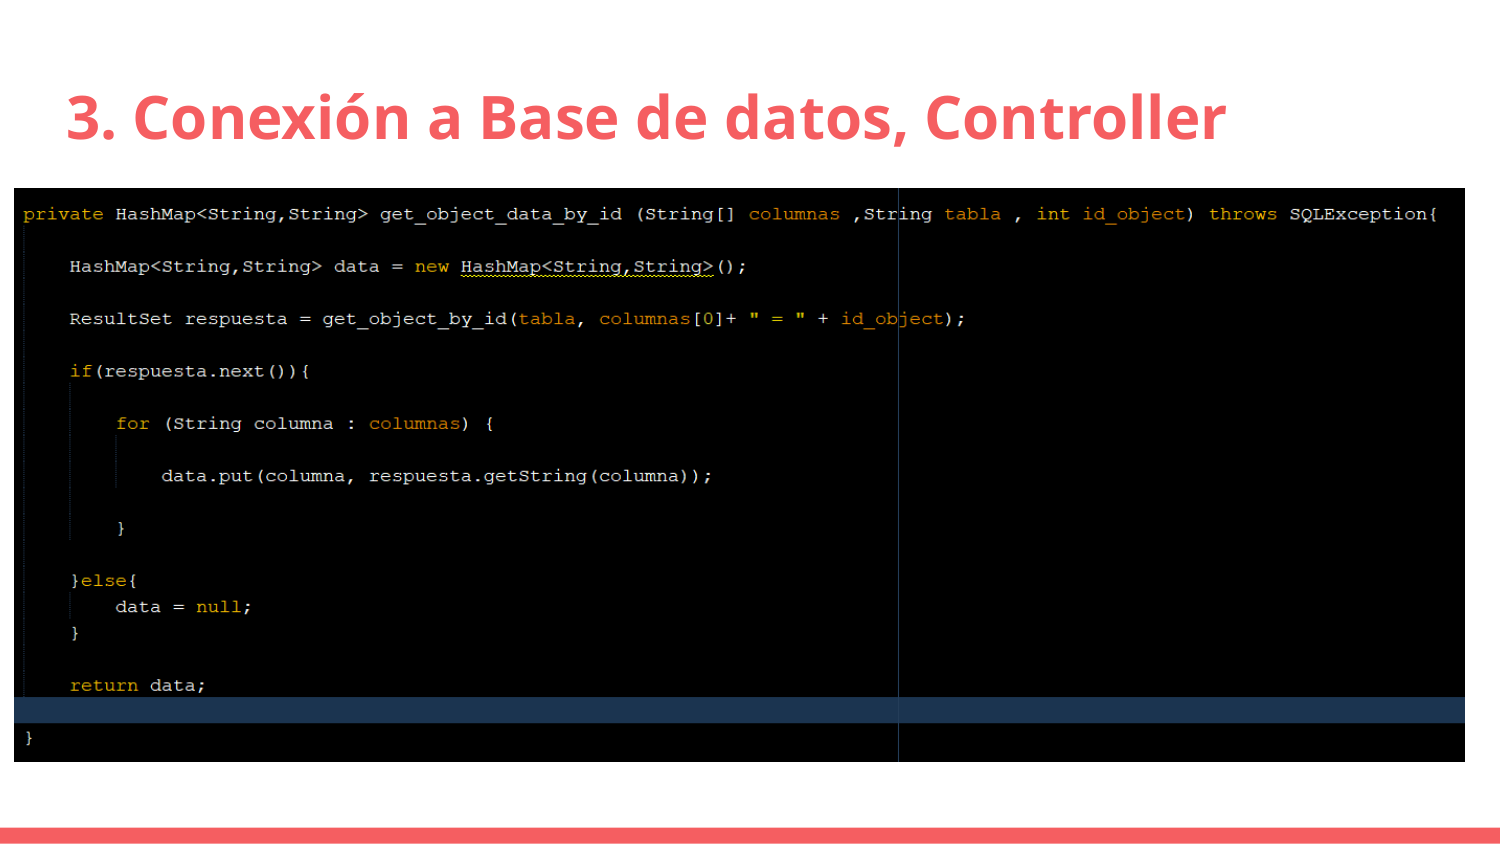

# 3. Conexión a Base de datos, Controller